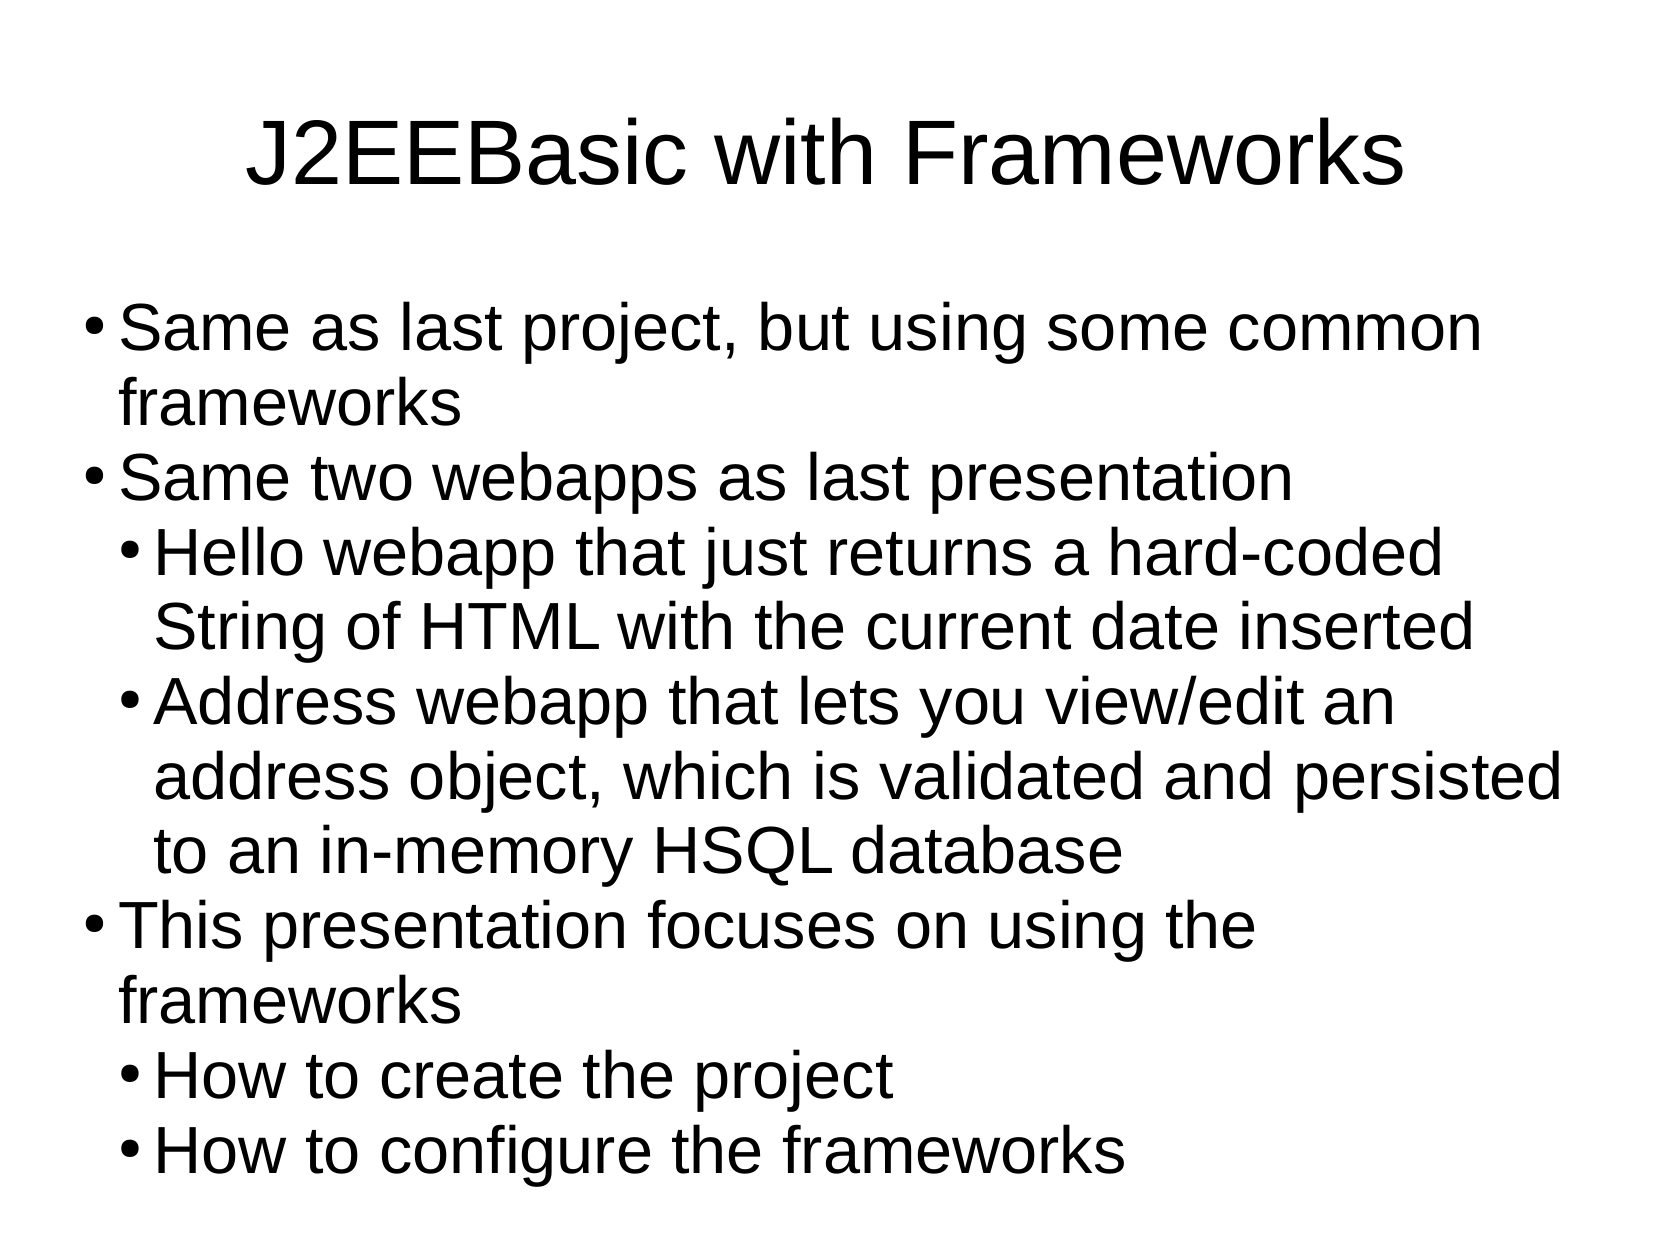

# J2EEBasic with Frameworks
Same as last project, but using some common frameworks
Same two webapps as last presentation
Hello webapp that just returns a hard-coded String of HTML with the current date inserted
Address webapp that lets you view/edit an address object, which is validated and persisted to an in-memory HSQL database
This presentation focuses on using the frameworks
How to create the project
How to configure the frameworks